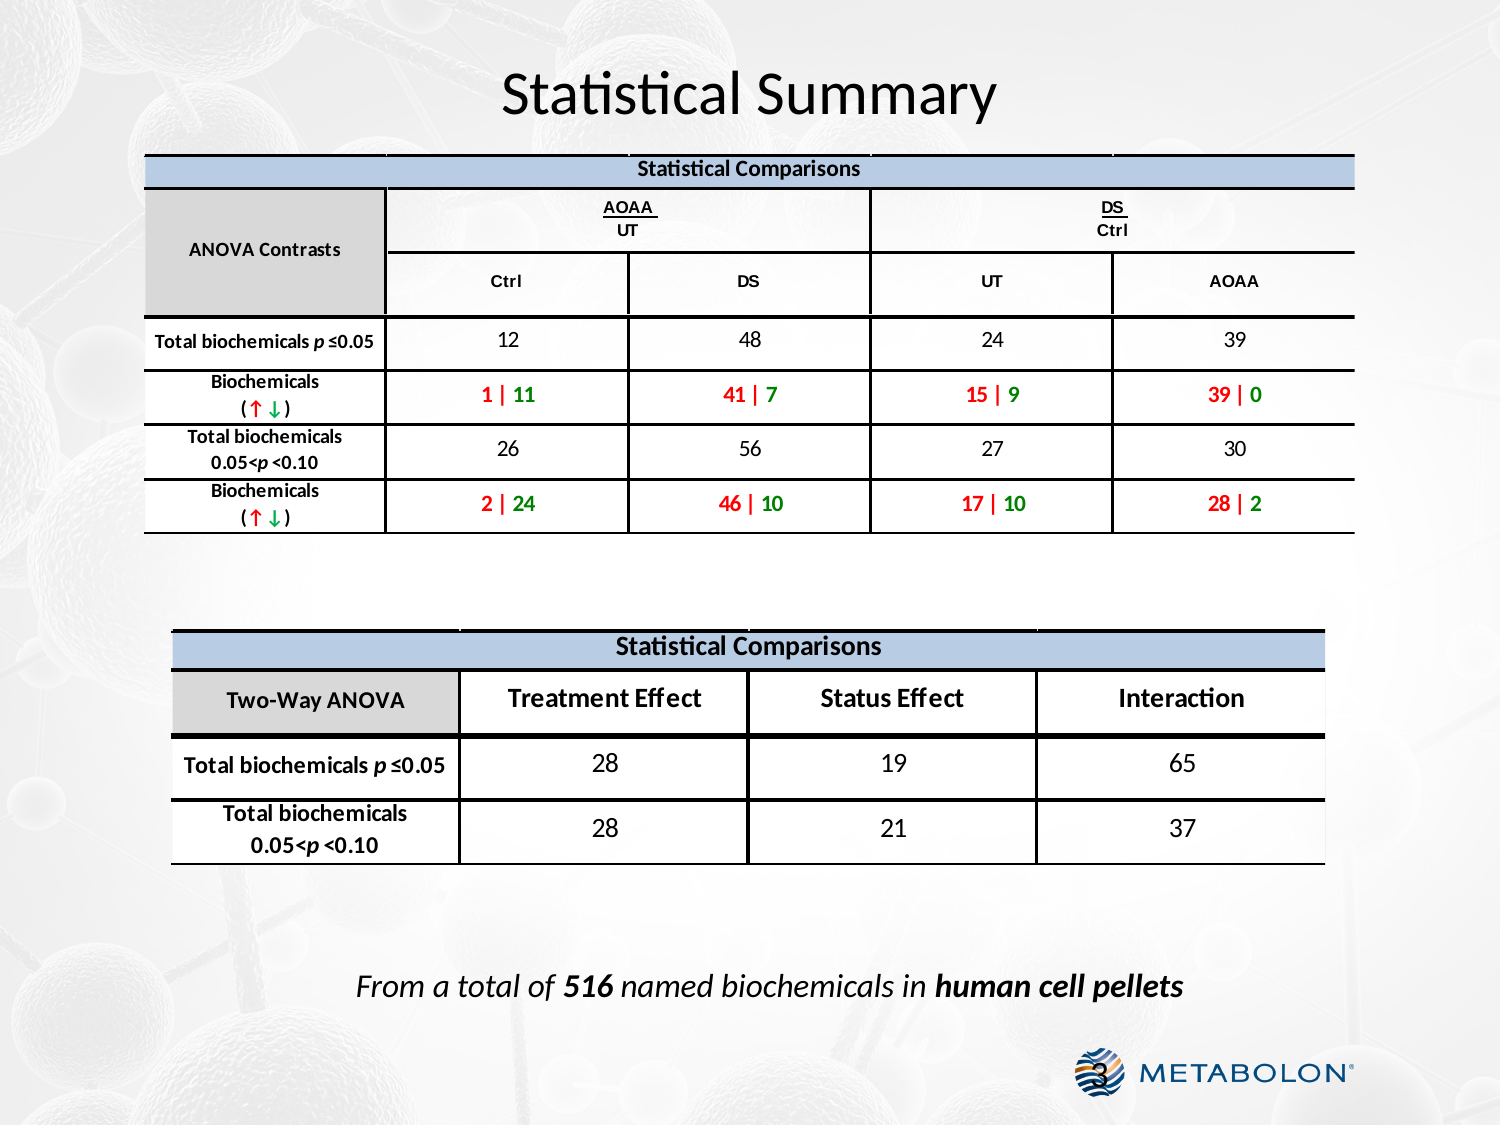

# Statistical Summary
From a total of 516 named biochemicals in human cell pellets